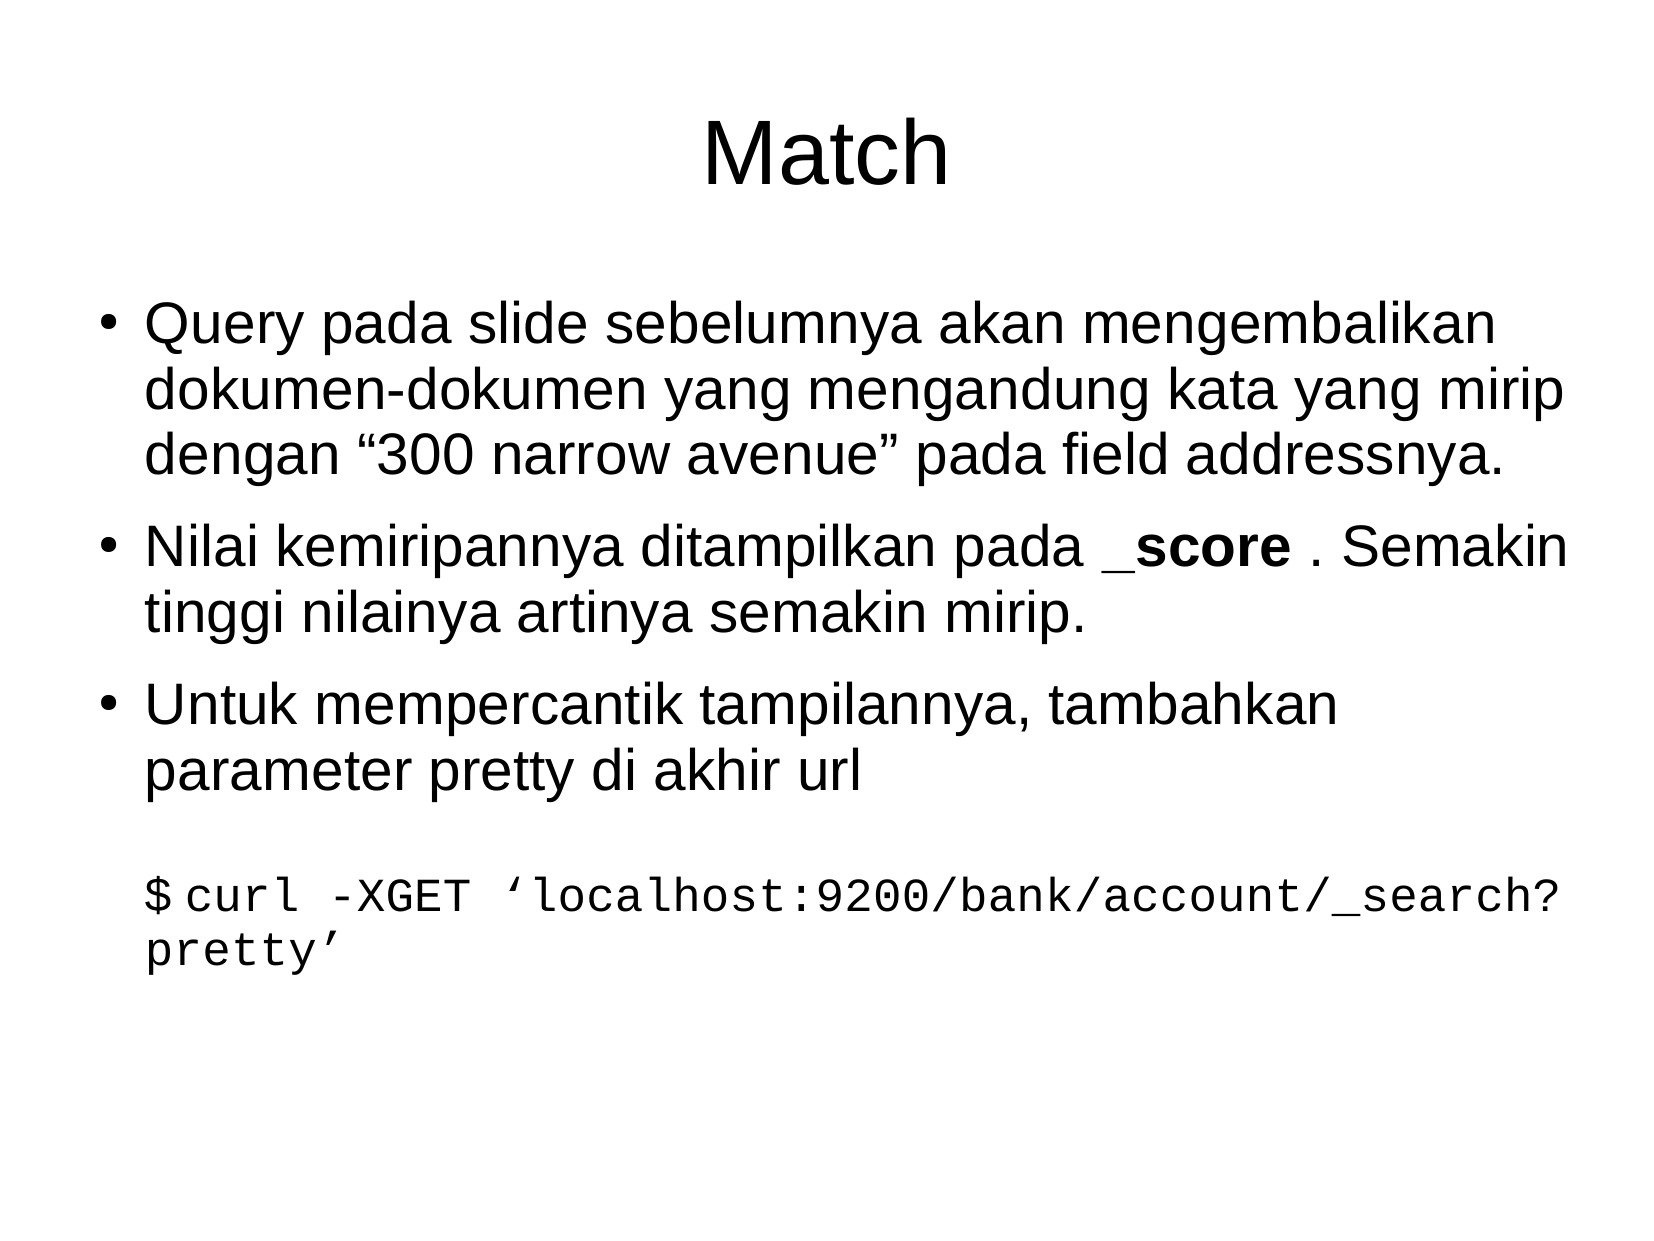

# Match
Query pada slide sebelumnya akan mengembalikan dokumen-dokumen yang mengandung kata yang mirip dengan “300 narrow avenue” pada field addressnya.
Nilai kemiripannya ditampilkan pada _score . Semakin tinggi nilainya artinya semakin mirip.
Untuk mempercantik tampilannya, tambahkan parameter pretty di akhir url
$ curl -XGET ‘localhost:9200/bank/account/_search?pretty’